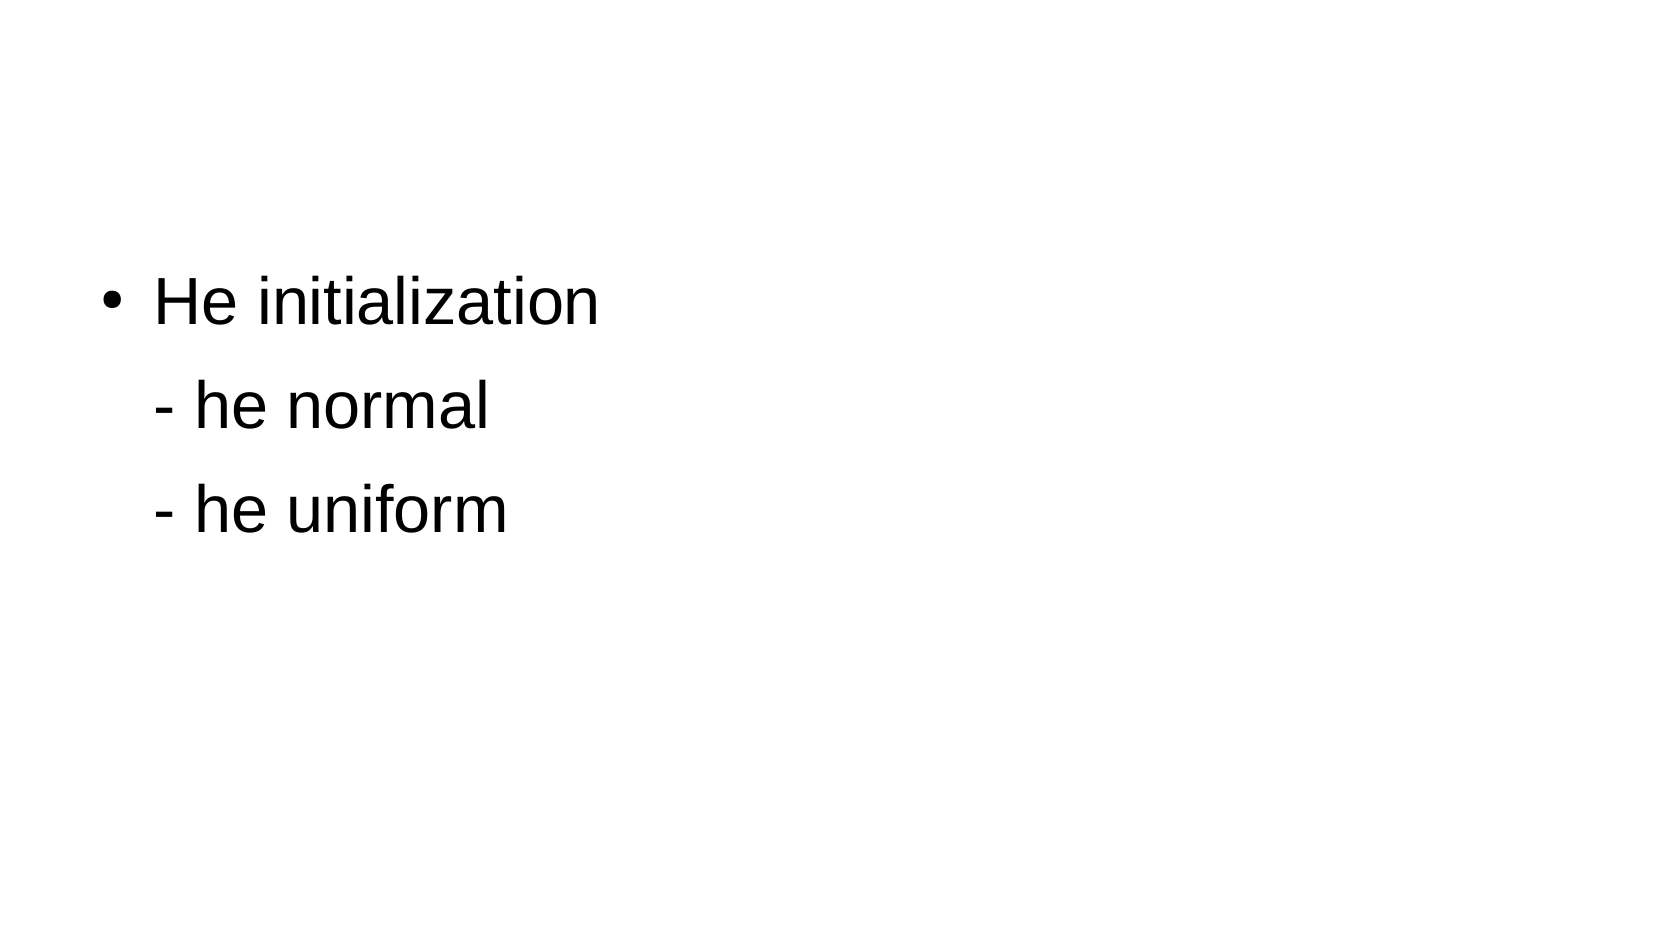

# He initialization
- he normal
- he uniform